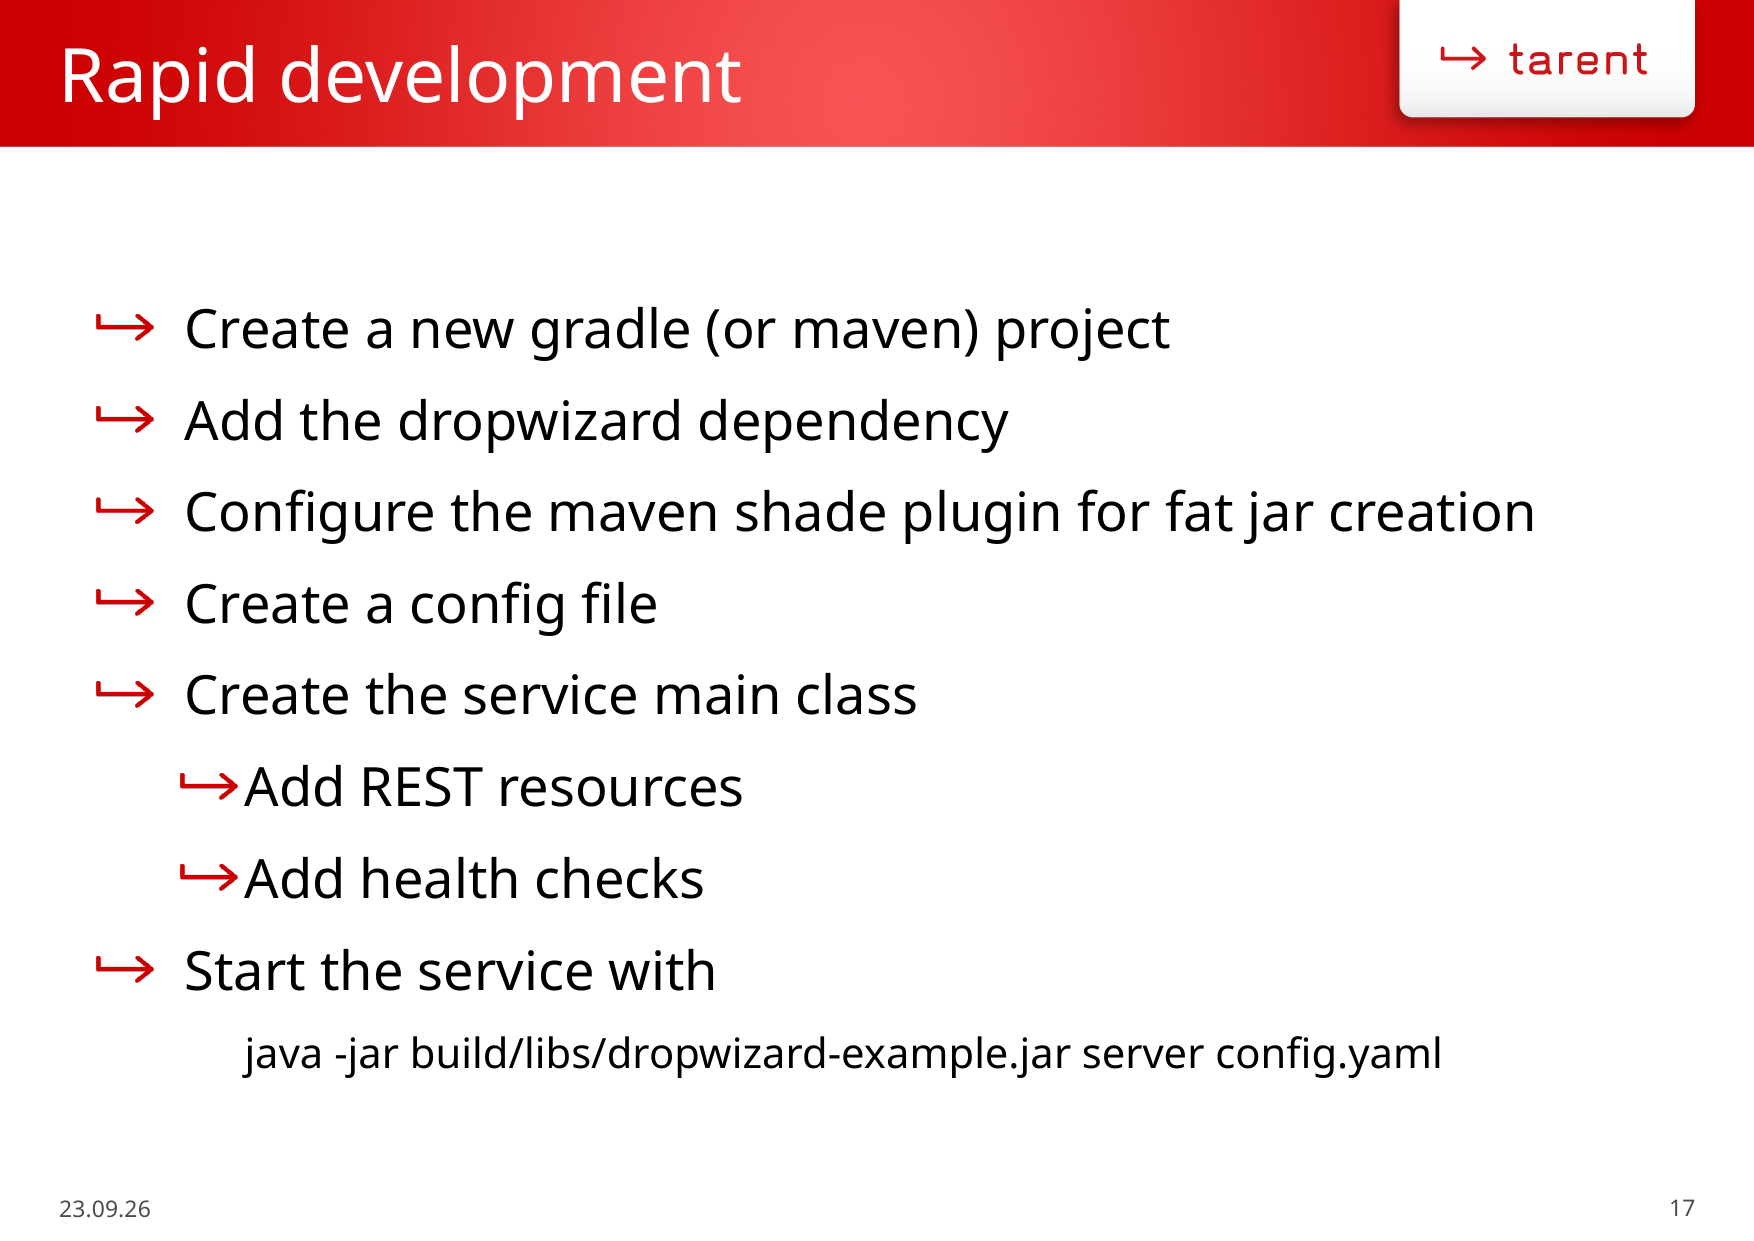

# Rapid development
Create a new gradle (or maven) project
Add the dropwizard dependency
Configure the maven shade plugin for fat jar creation
Create a config file
Create the service main class
Add REST resources
Add health checks
Start the service with
java -jar build/libs/dropwizard-example.jar server config.yaml